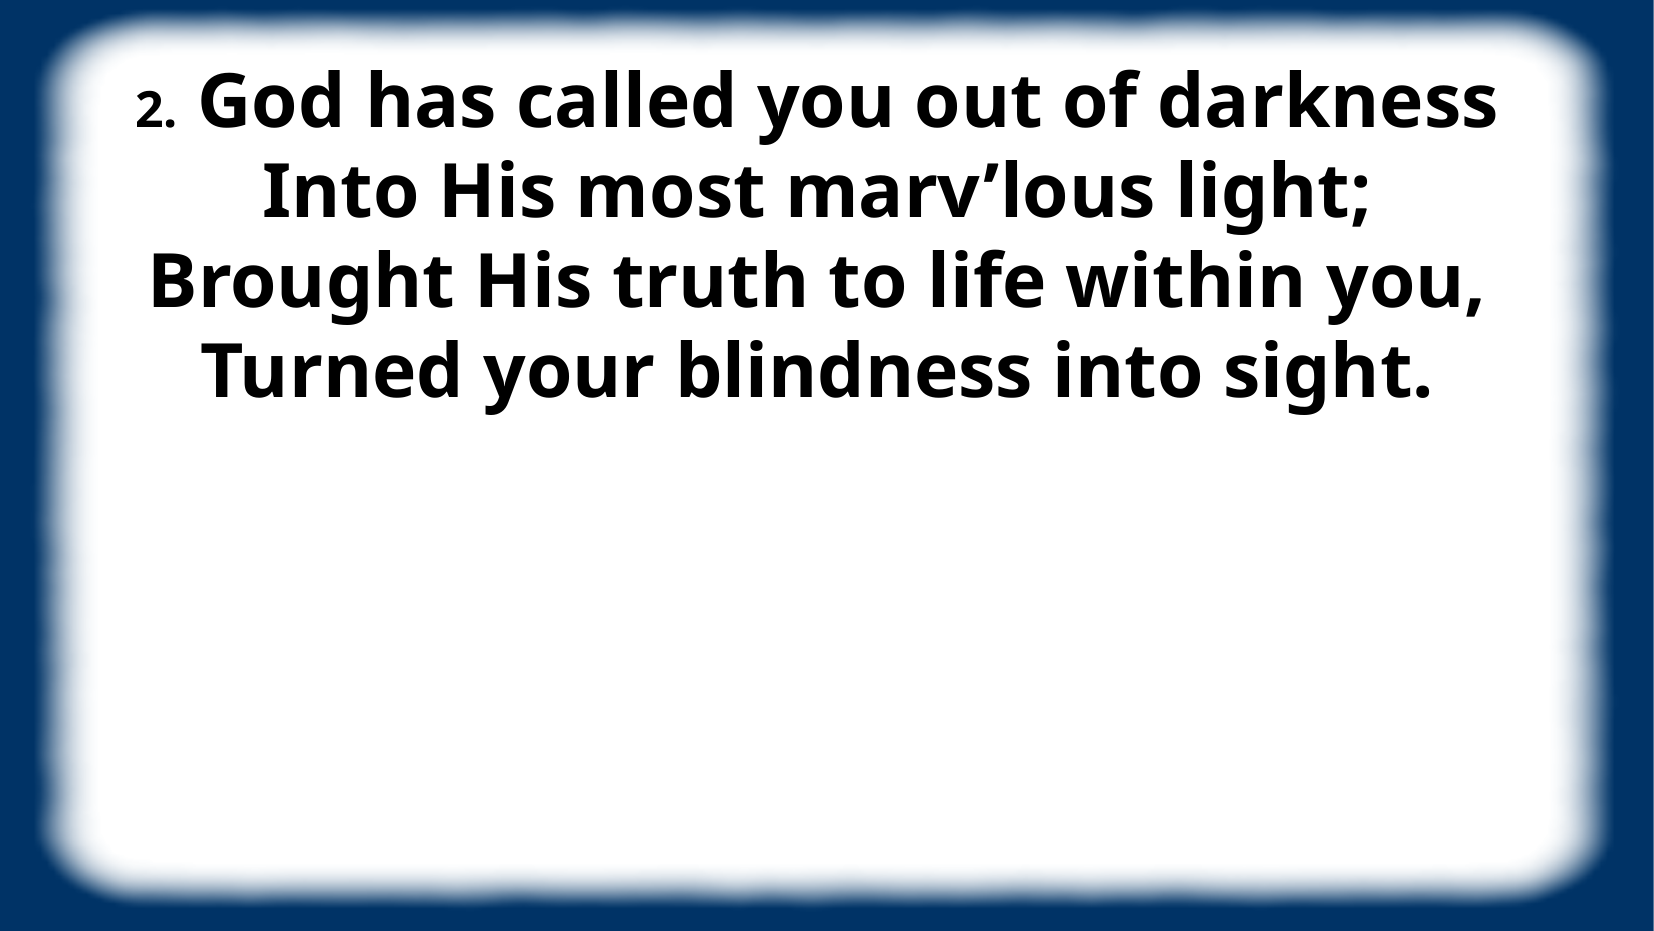

2. God has called you out of darkness
Into His most marv’lous light;
Brought His truth to life within you,
Turned your blindness into sight.